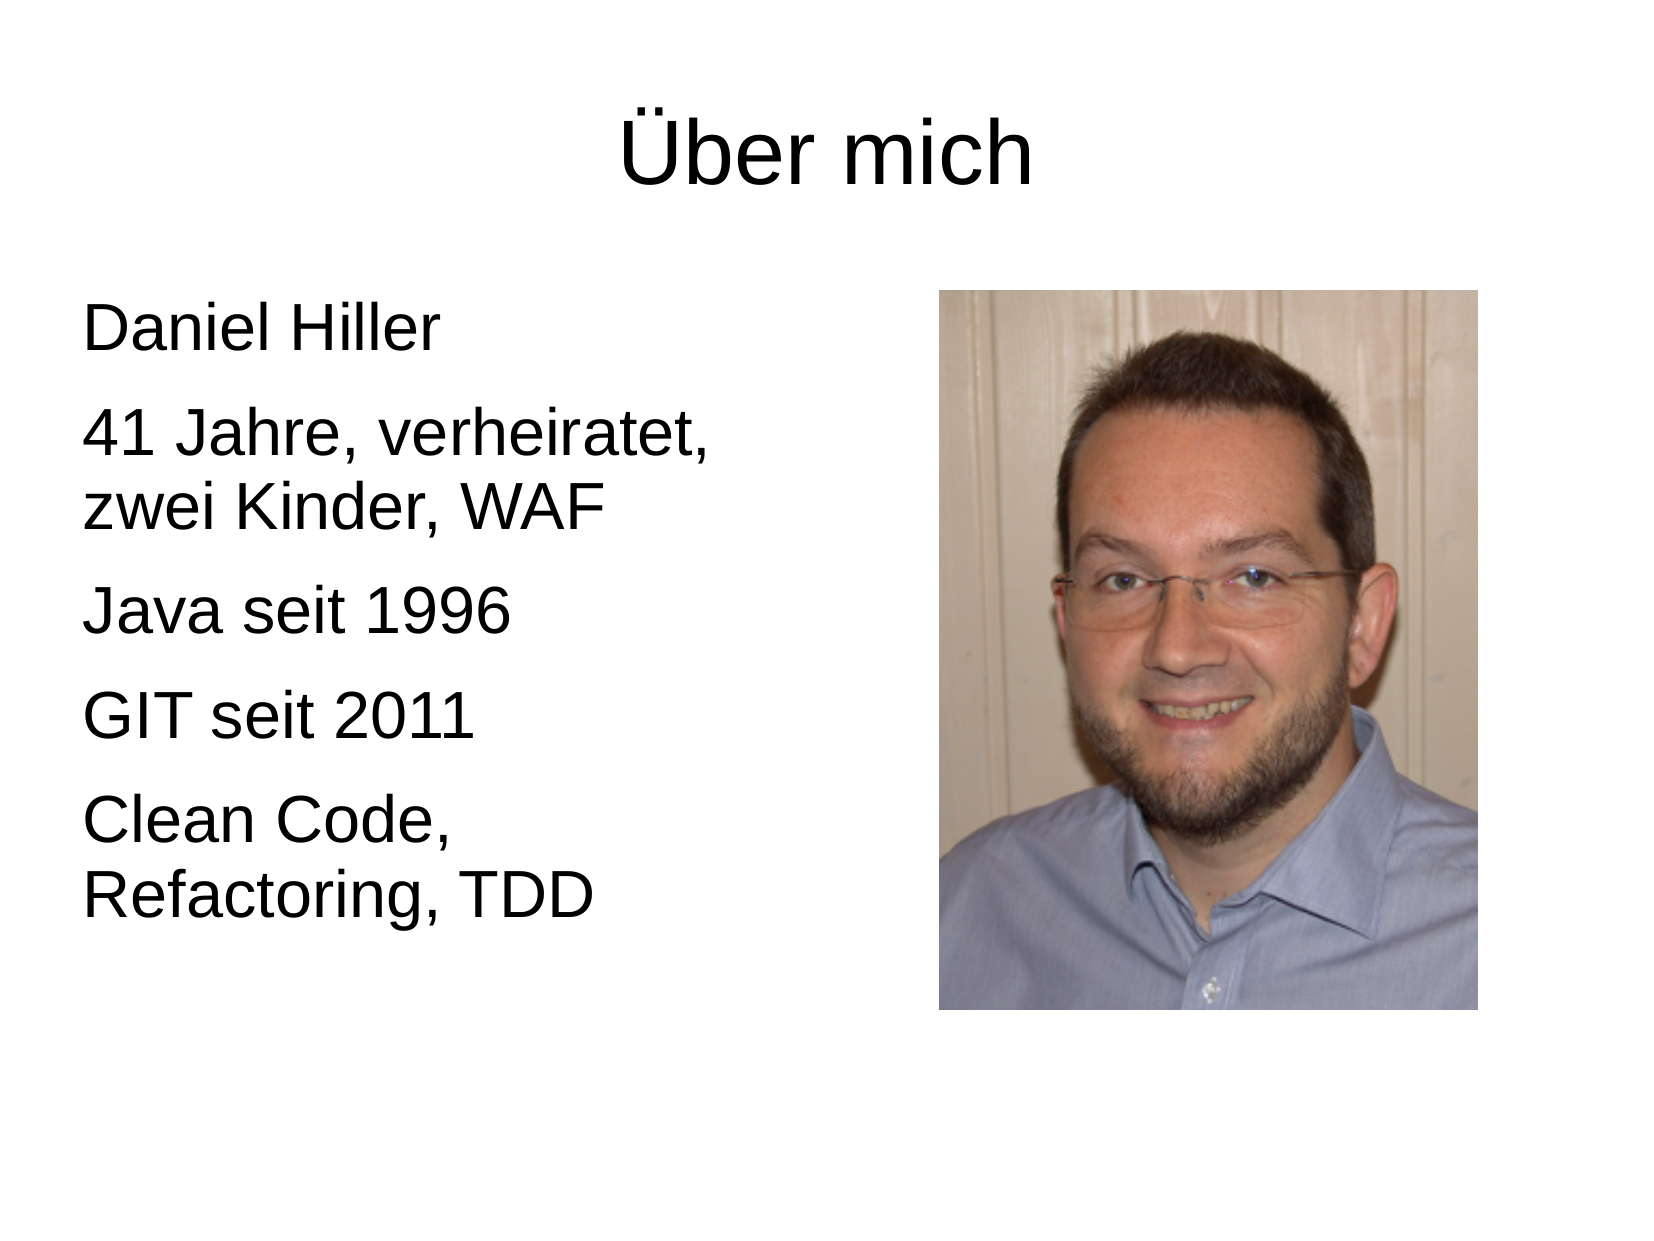

# Über mich
Daniel Hiller
41 Jahre, verheiratet, zwei Kinder, WAF
Java seit 1996
GIT seit 2011
Clean Code, Refactoring, TDD